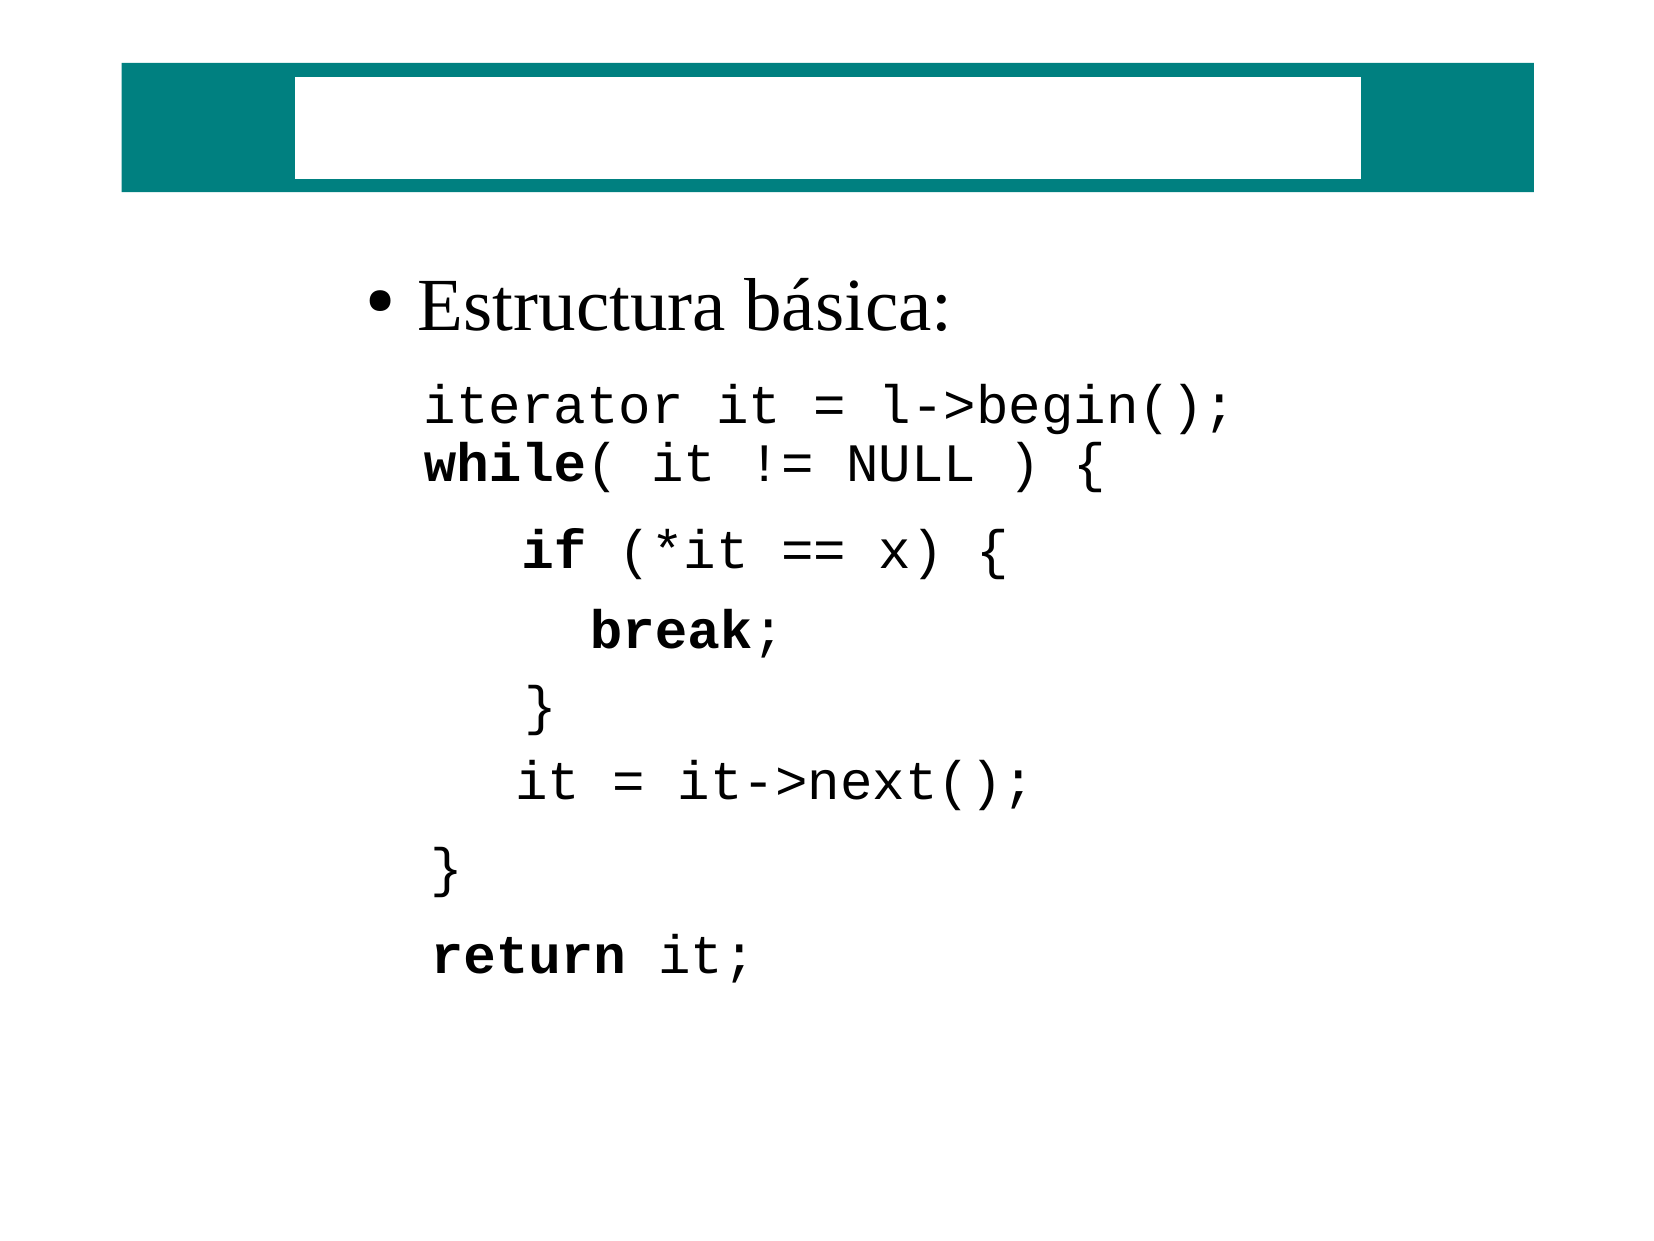

# Secuencialidad del programa
Estructura básica:
iterator it = l->begin();
while( it != NULL ) {
 if (*it == x) {
 break;
}
	 it = it->next();
 }
 return it;